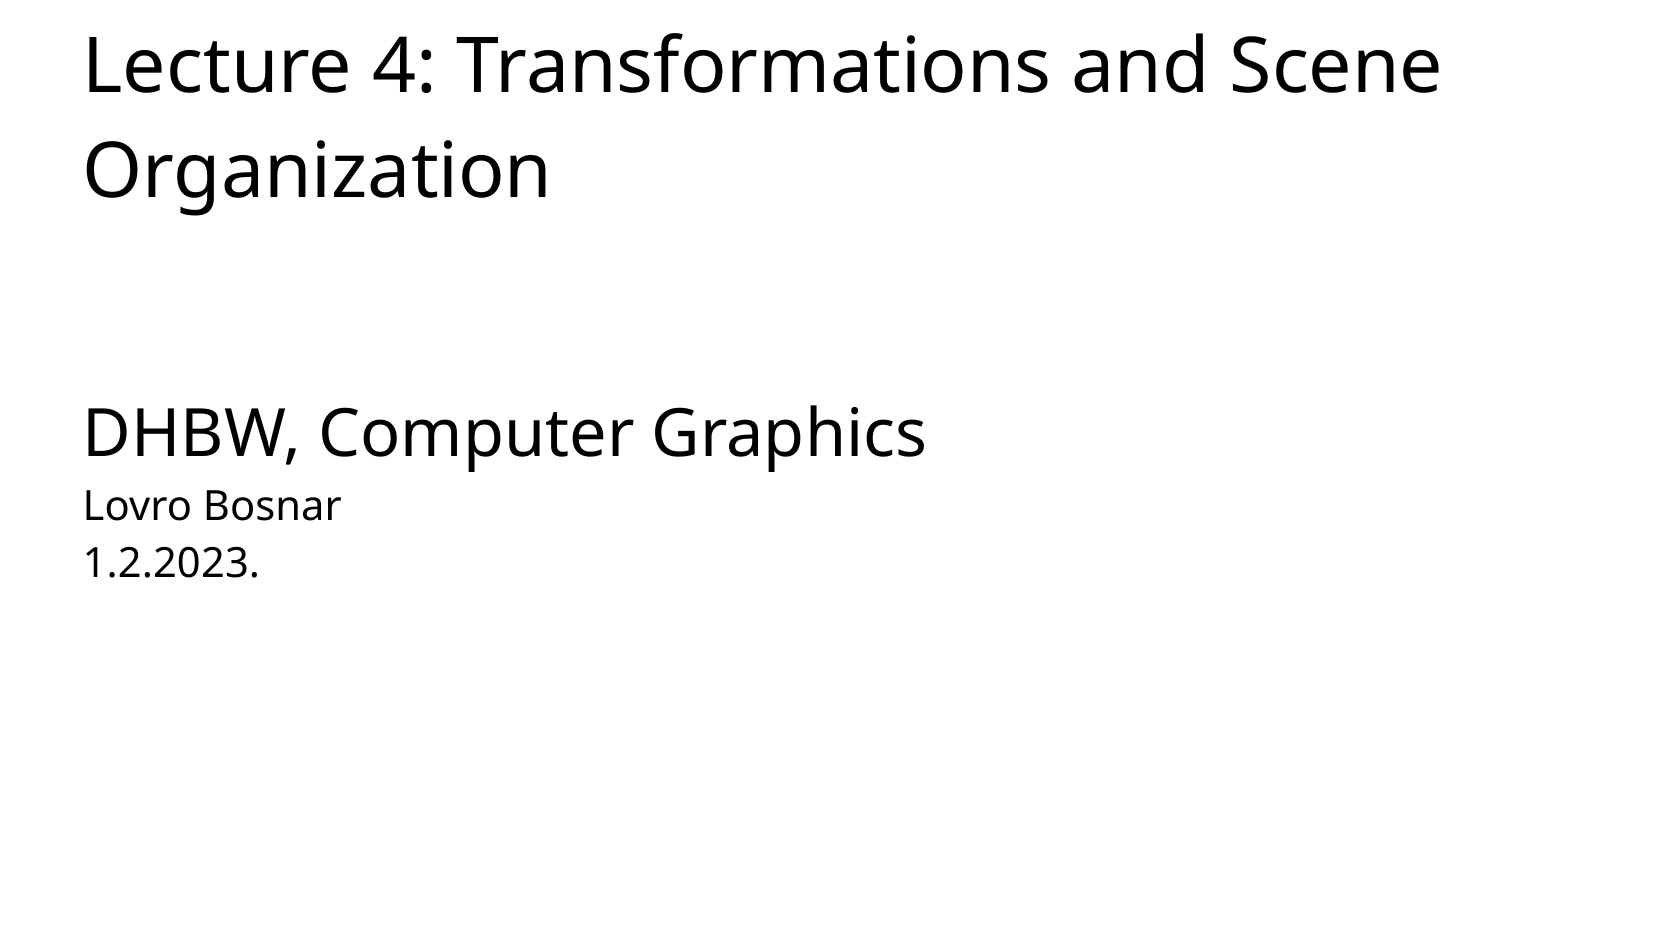

Lecture 4: Transformations and Scene Organization
# DHBW, Computer Graphics
Lovro Bosnar
1.2.2023.